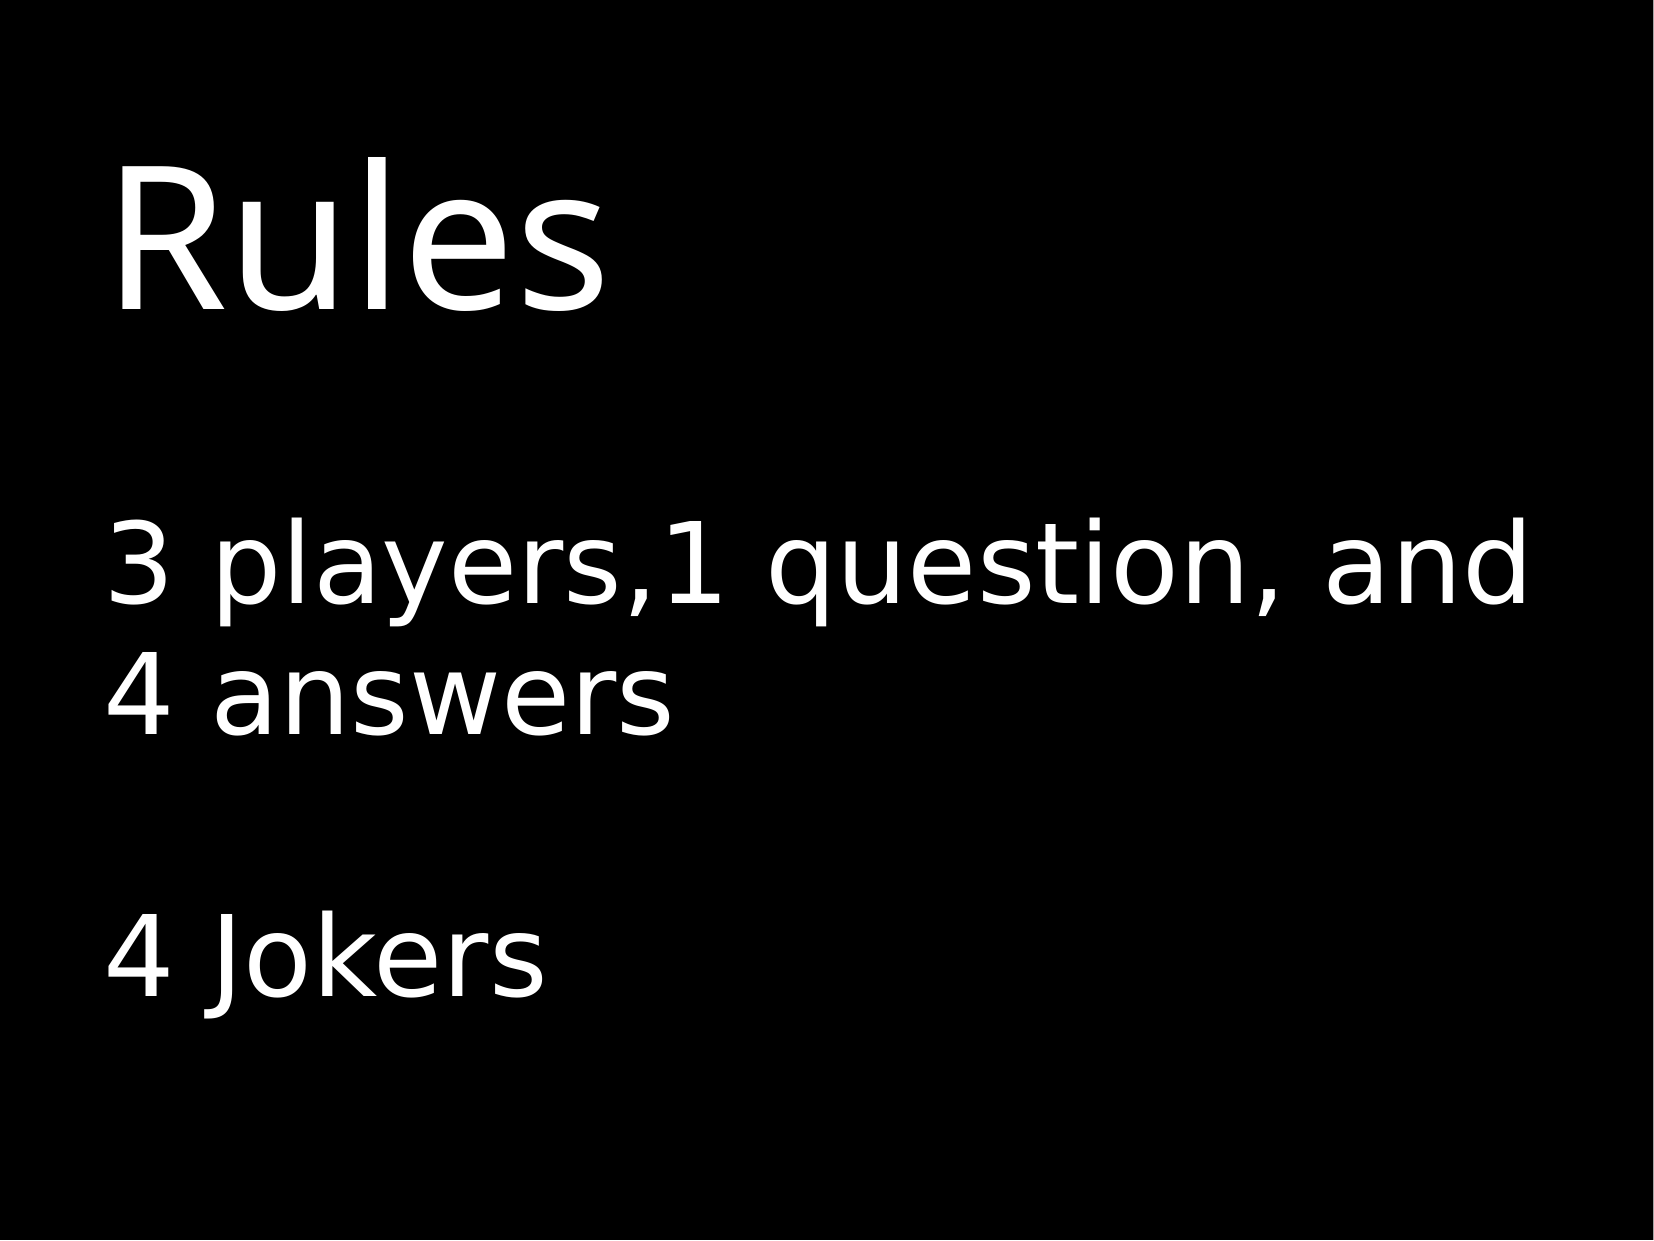

Rules
3 players,1 question, and
4 answers
4 Jokers